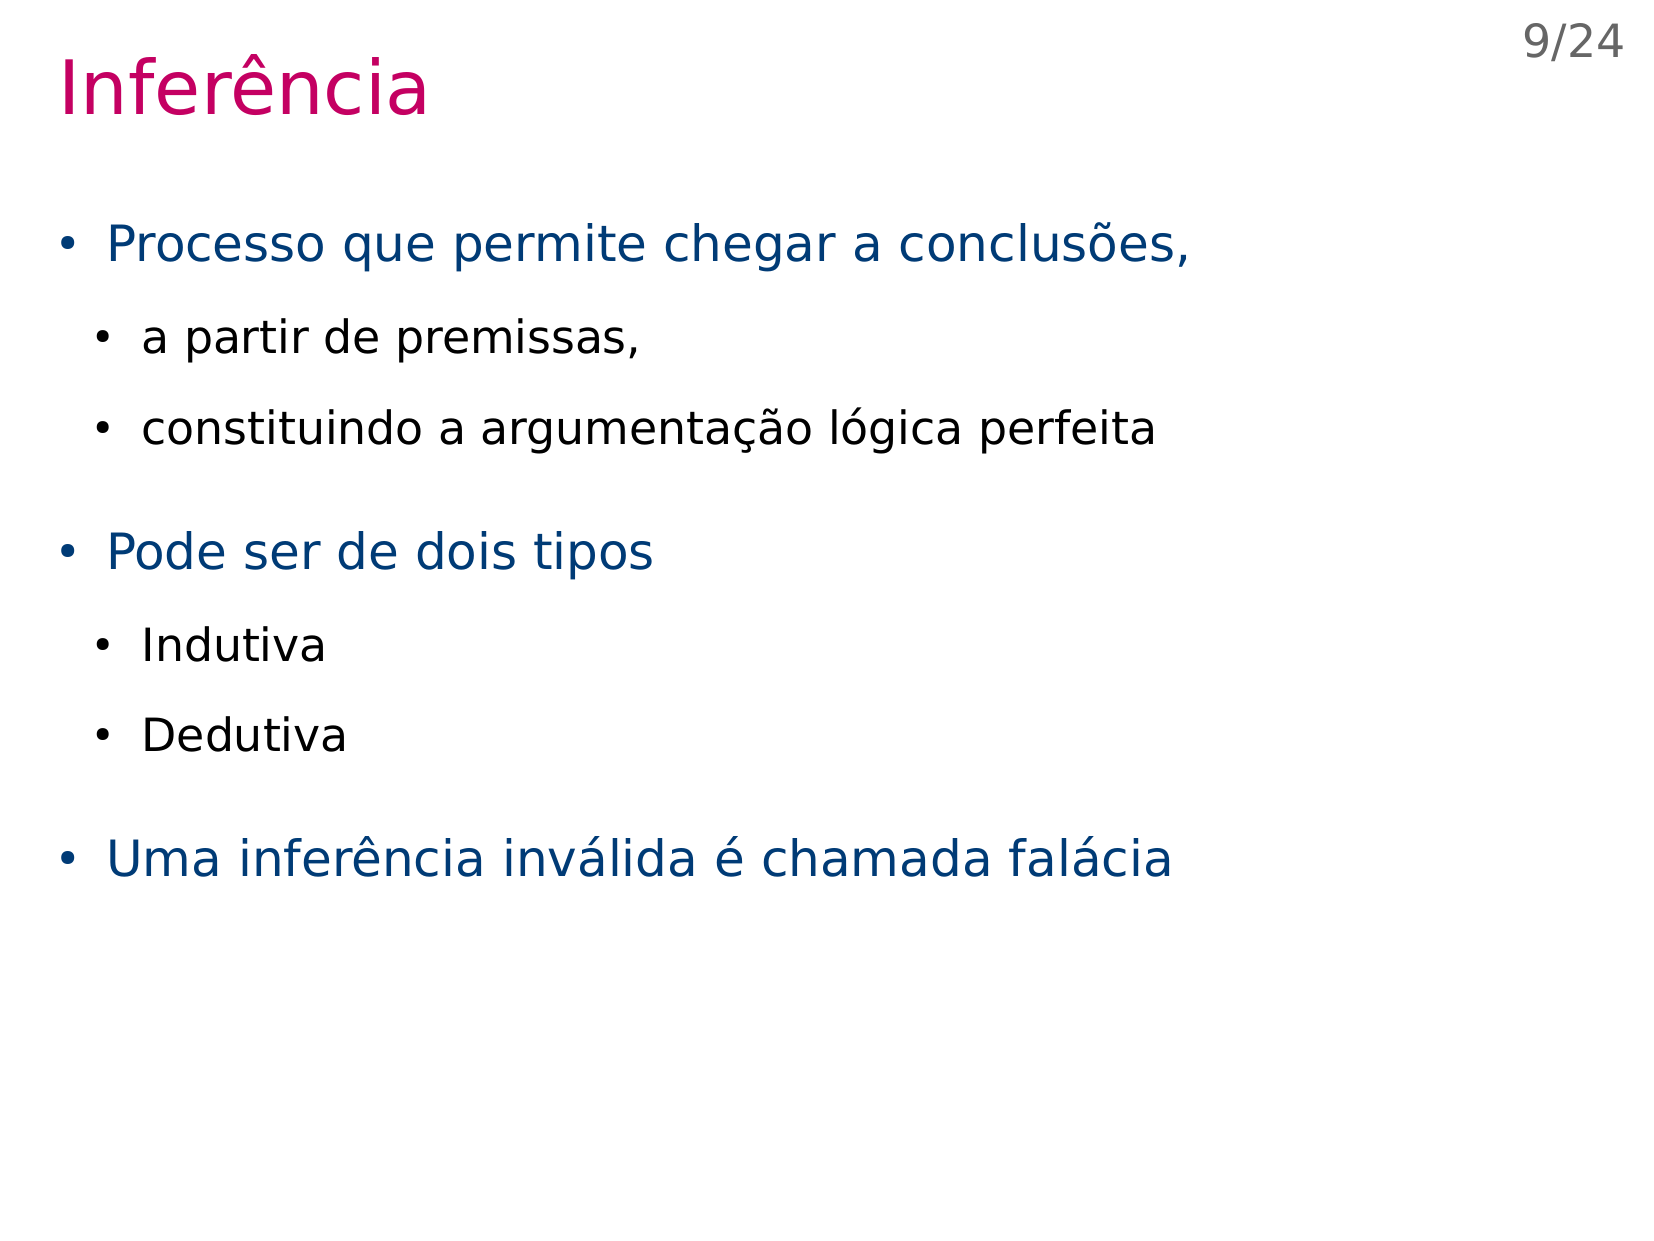

9
# Inferência
Processo que permite chegar a conclusões,
a partir de premissas,
constituindo a argumentação lógica perfeita
Pode ser de dois tipos
Indutiva
Dedutiva
Uma inferência inválida é chamada falácia